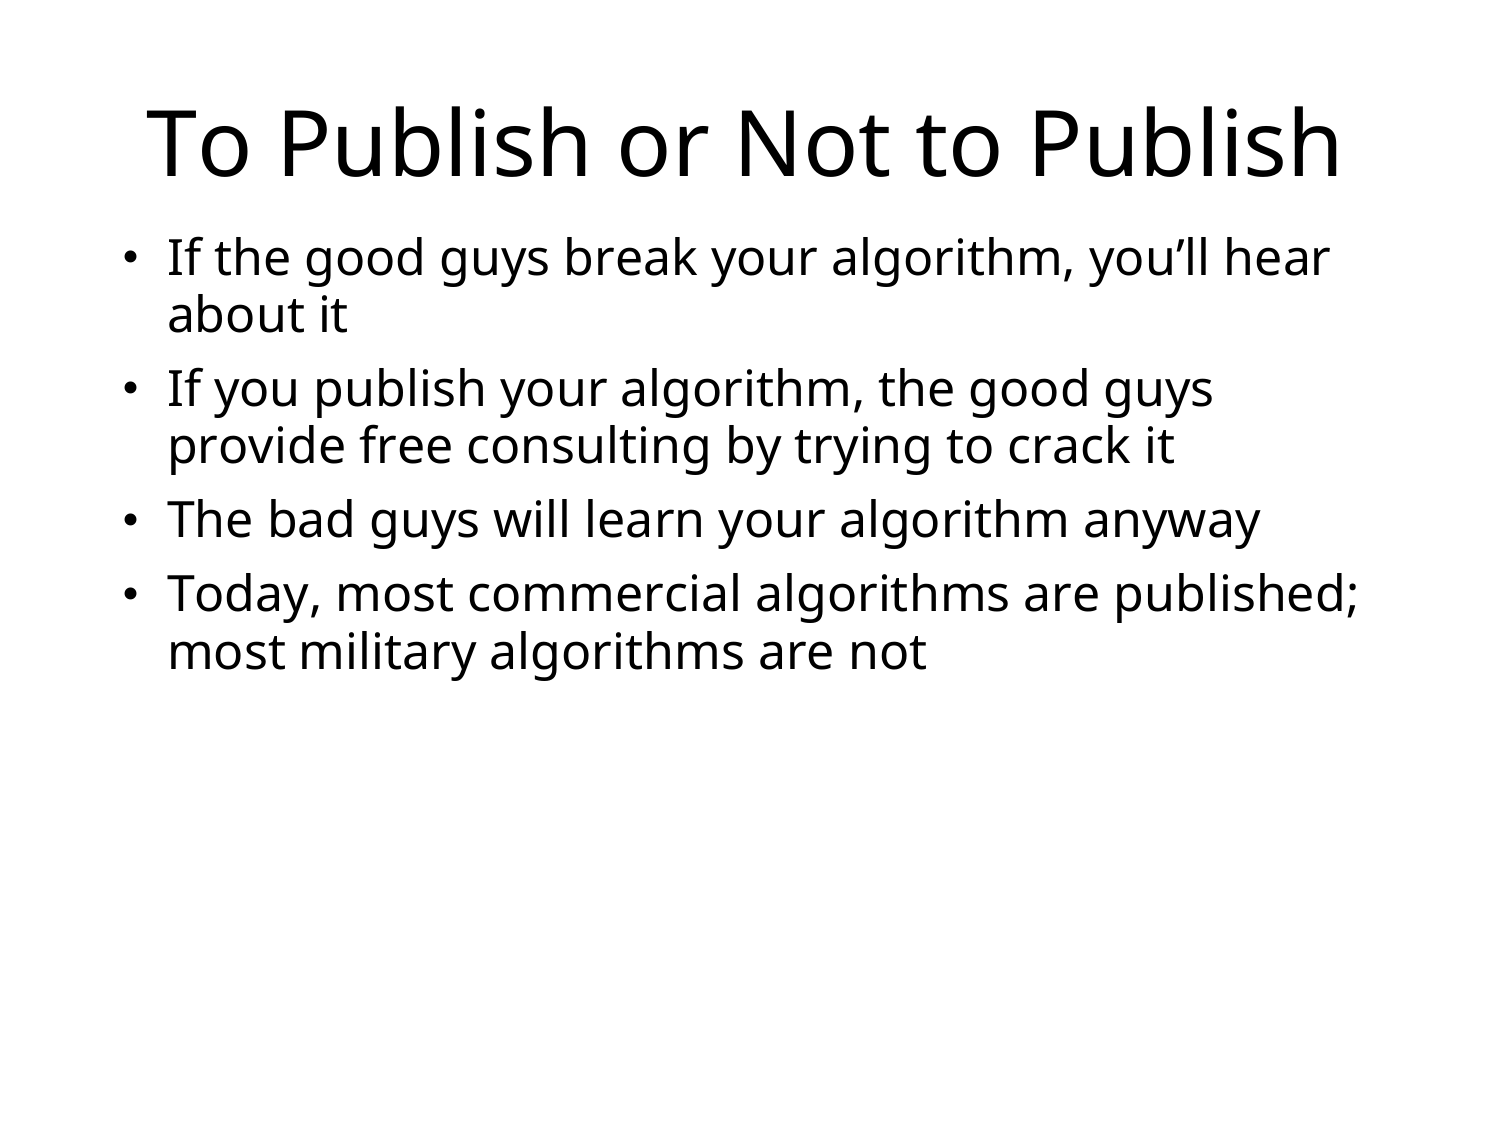

# To Publish or Not to Publish
If the good guys break your algorithm, you’ll hear about it
If you publish your algorithm, the good guys provide free consulting by trying to crack it
The bad guys will learn your algorithm anyway
Today, most commercial algorithms are published; most military algorithms are not